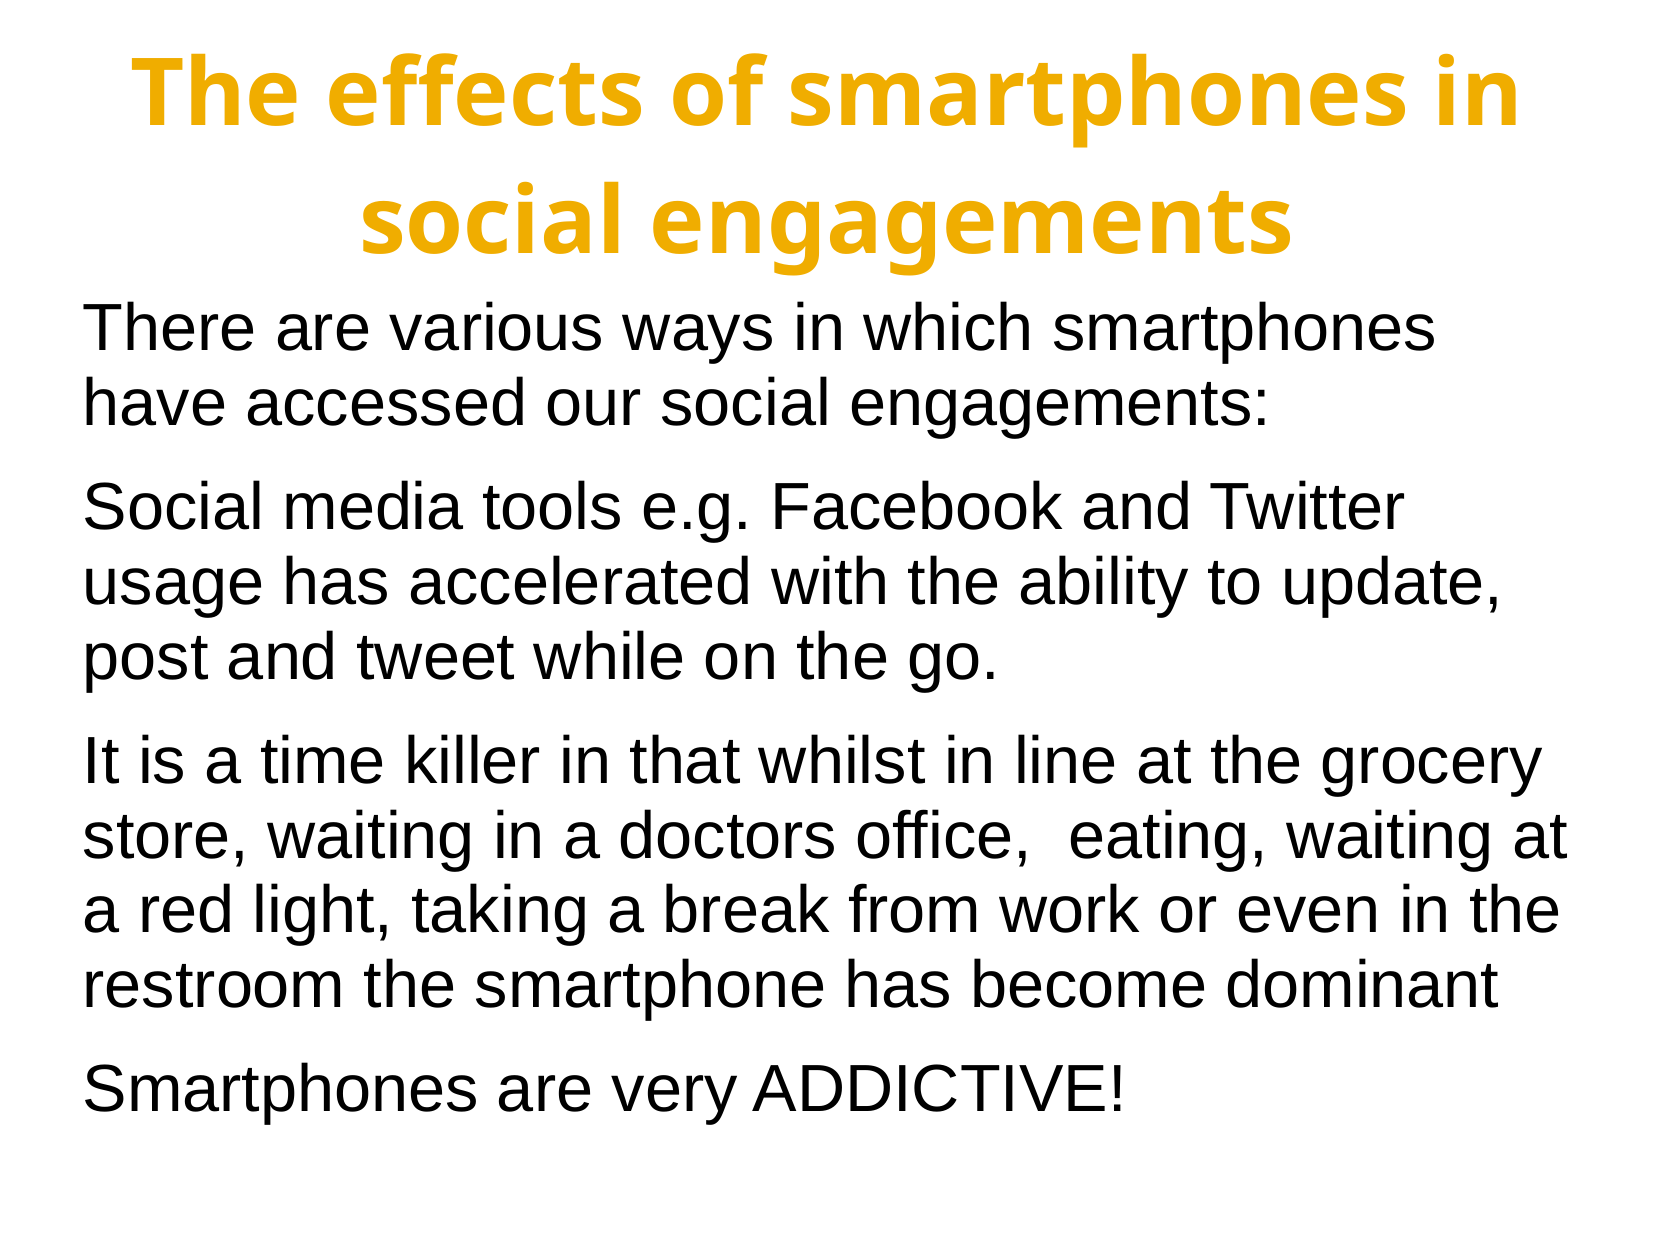

# The effects of smartphones in social engagements
There are various ways in which smartphones have accessed our social engagements:
Social media tools e.g. Facebook and Twitter usage has accelerated with the ability to update, post and tweet while on the go.
It is a time killer in that whilst in line at the grocery store, waiting in a doctors office, eating, waiting at a red light, taking a break from work or even in the restroom the smartphone has become dominant
Smartphones are very ADDICTIVE!